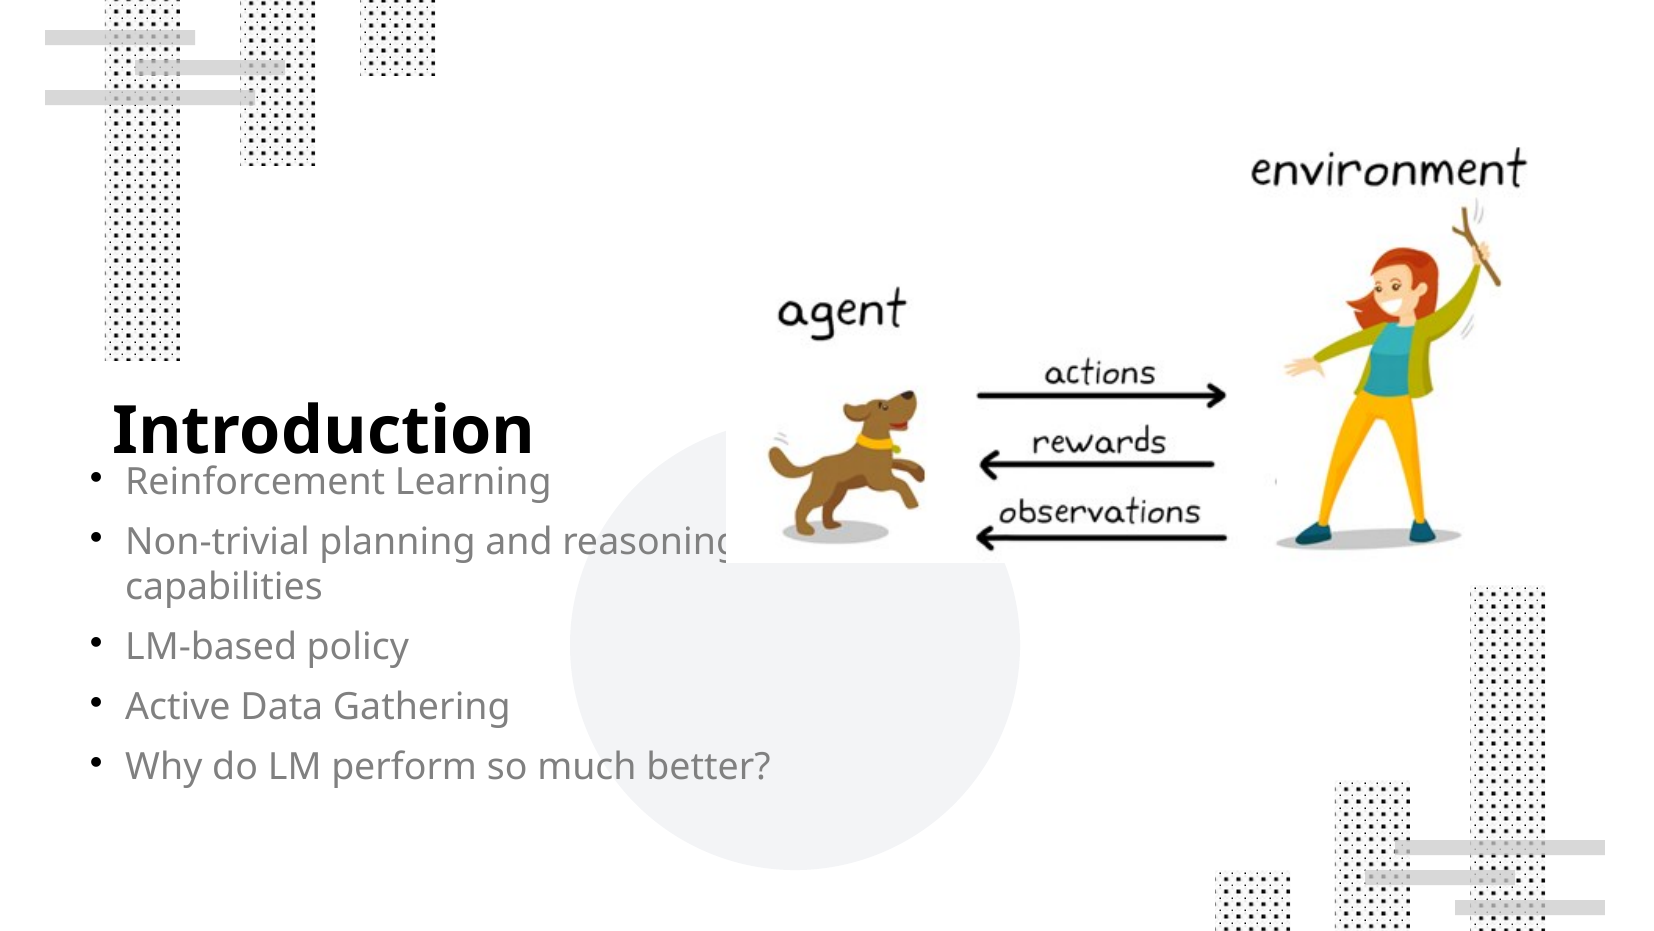

Introduction
Reinforcement Learning
Non-trivial planning and reasoning capabilities
LM-based policy
Active Data Gathering
Why do LM perform so much better?